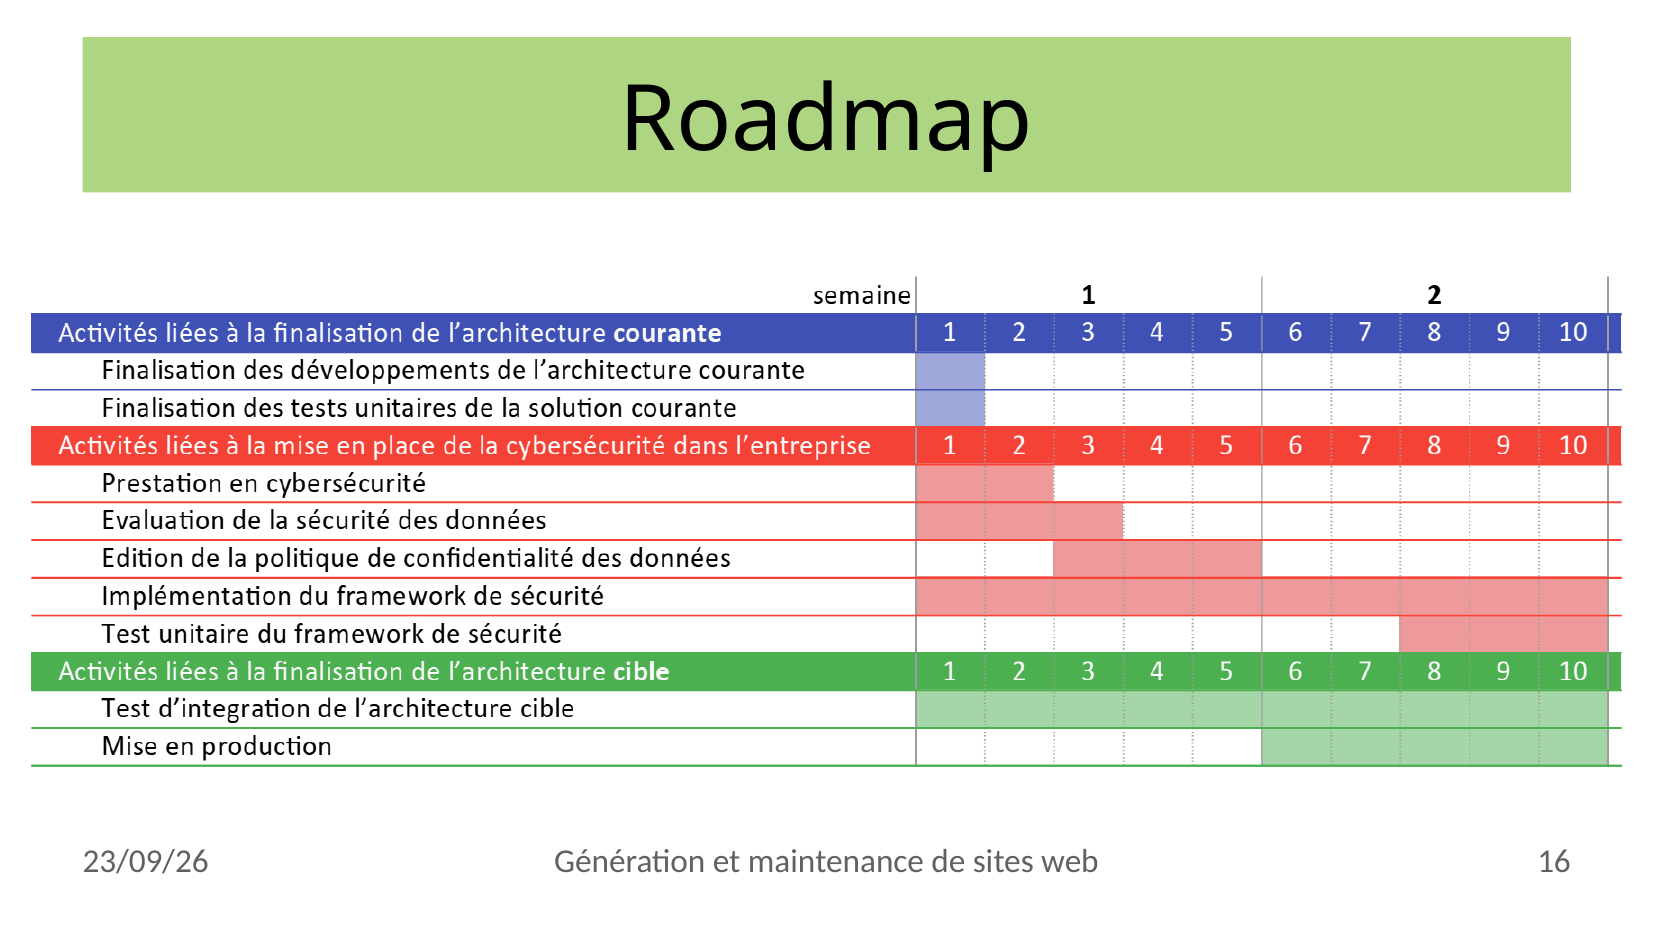

# Roadmap
Génération et maintenance de sites web
16